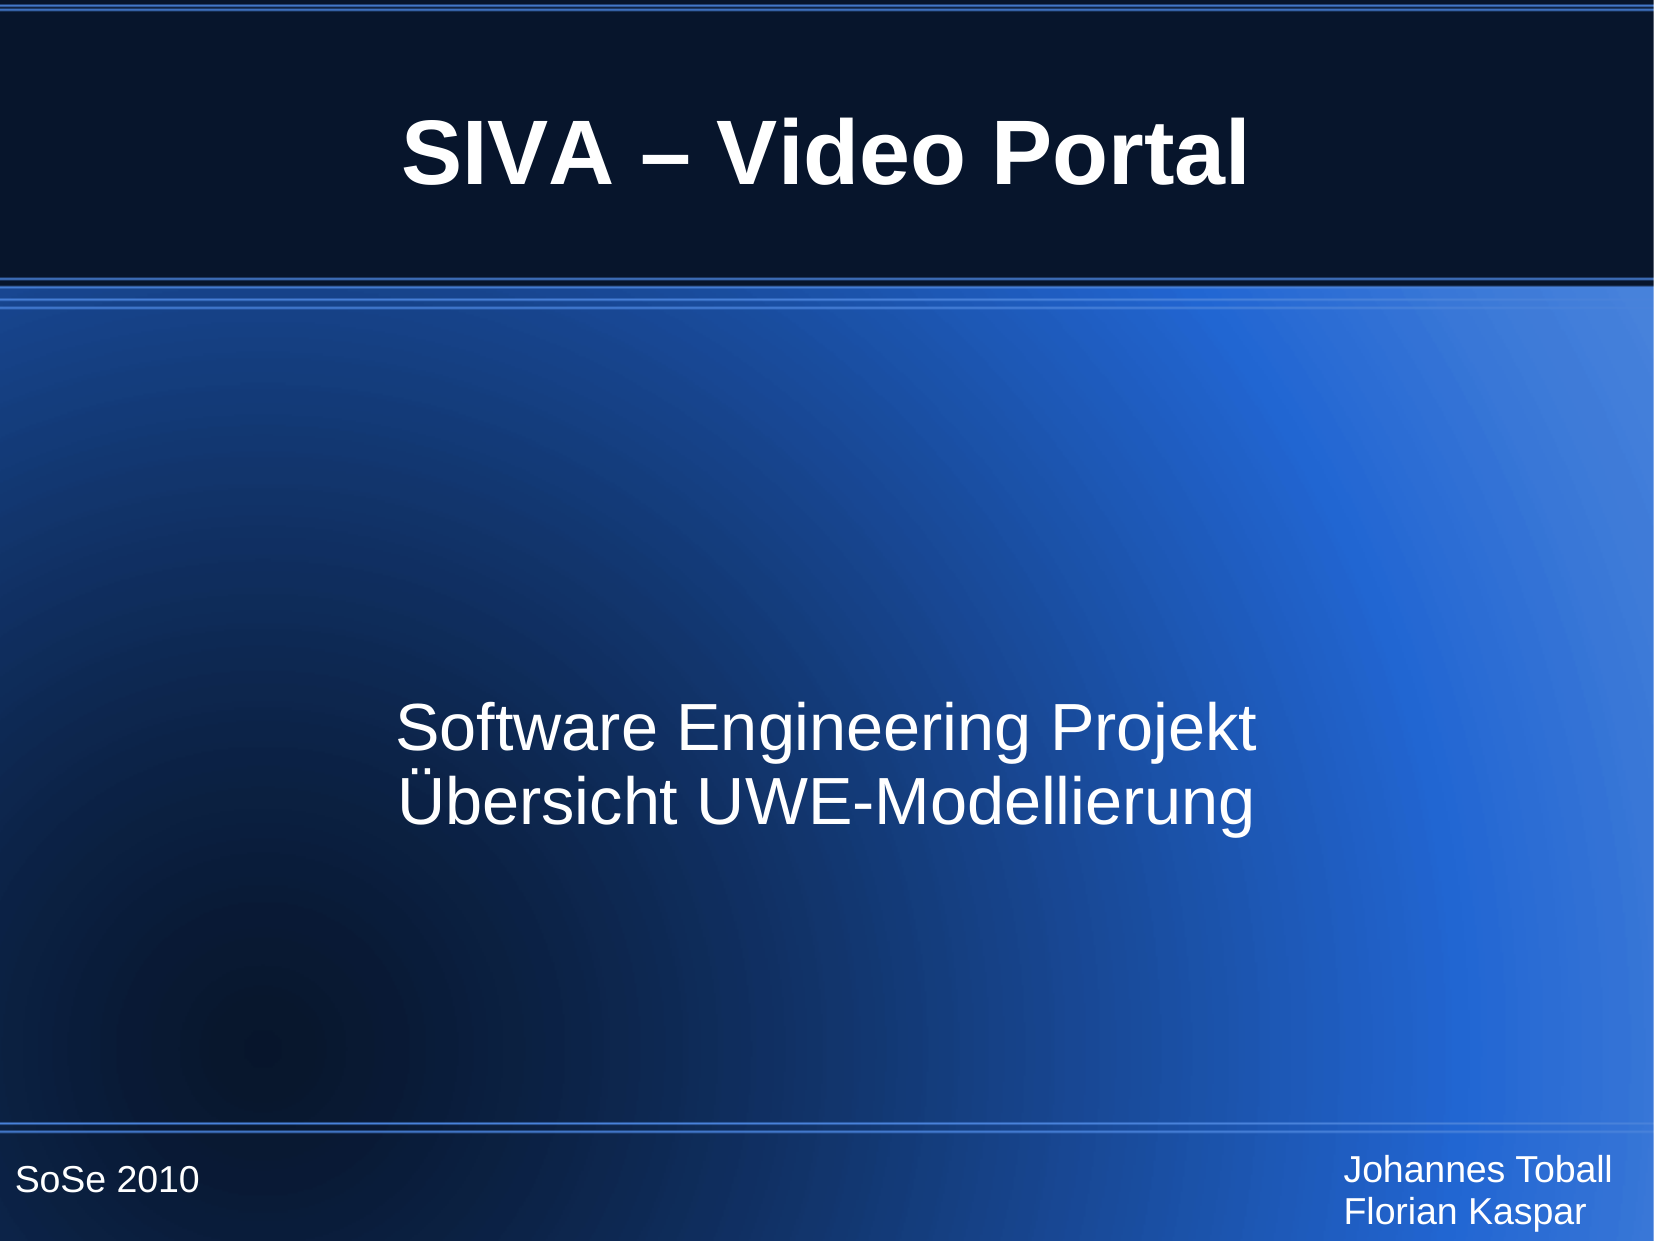

# SIVA – Video Portal
Software Engineering Projekt
Übersicht UWE-Modellierung
Johannes Toball
Florian Kaspar
SoSe 2010